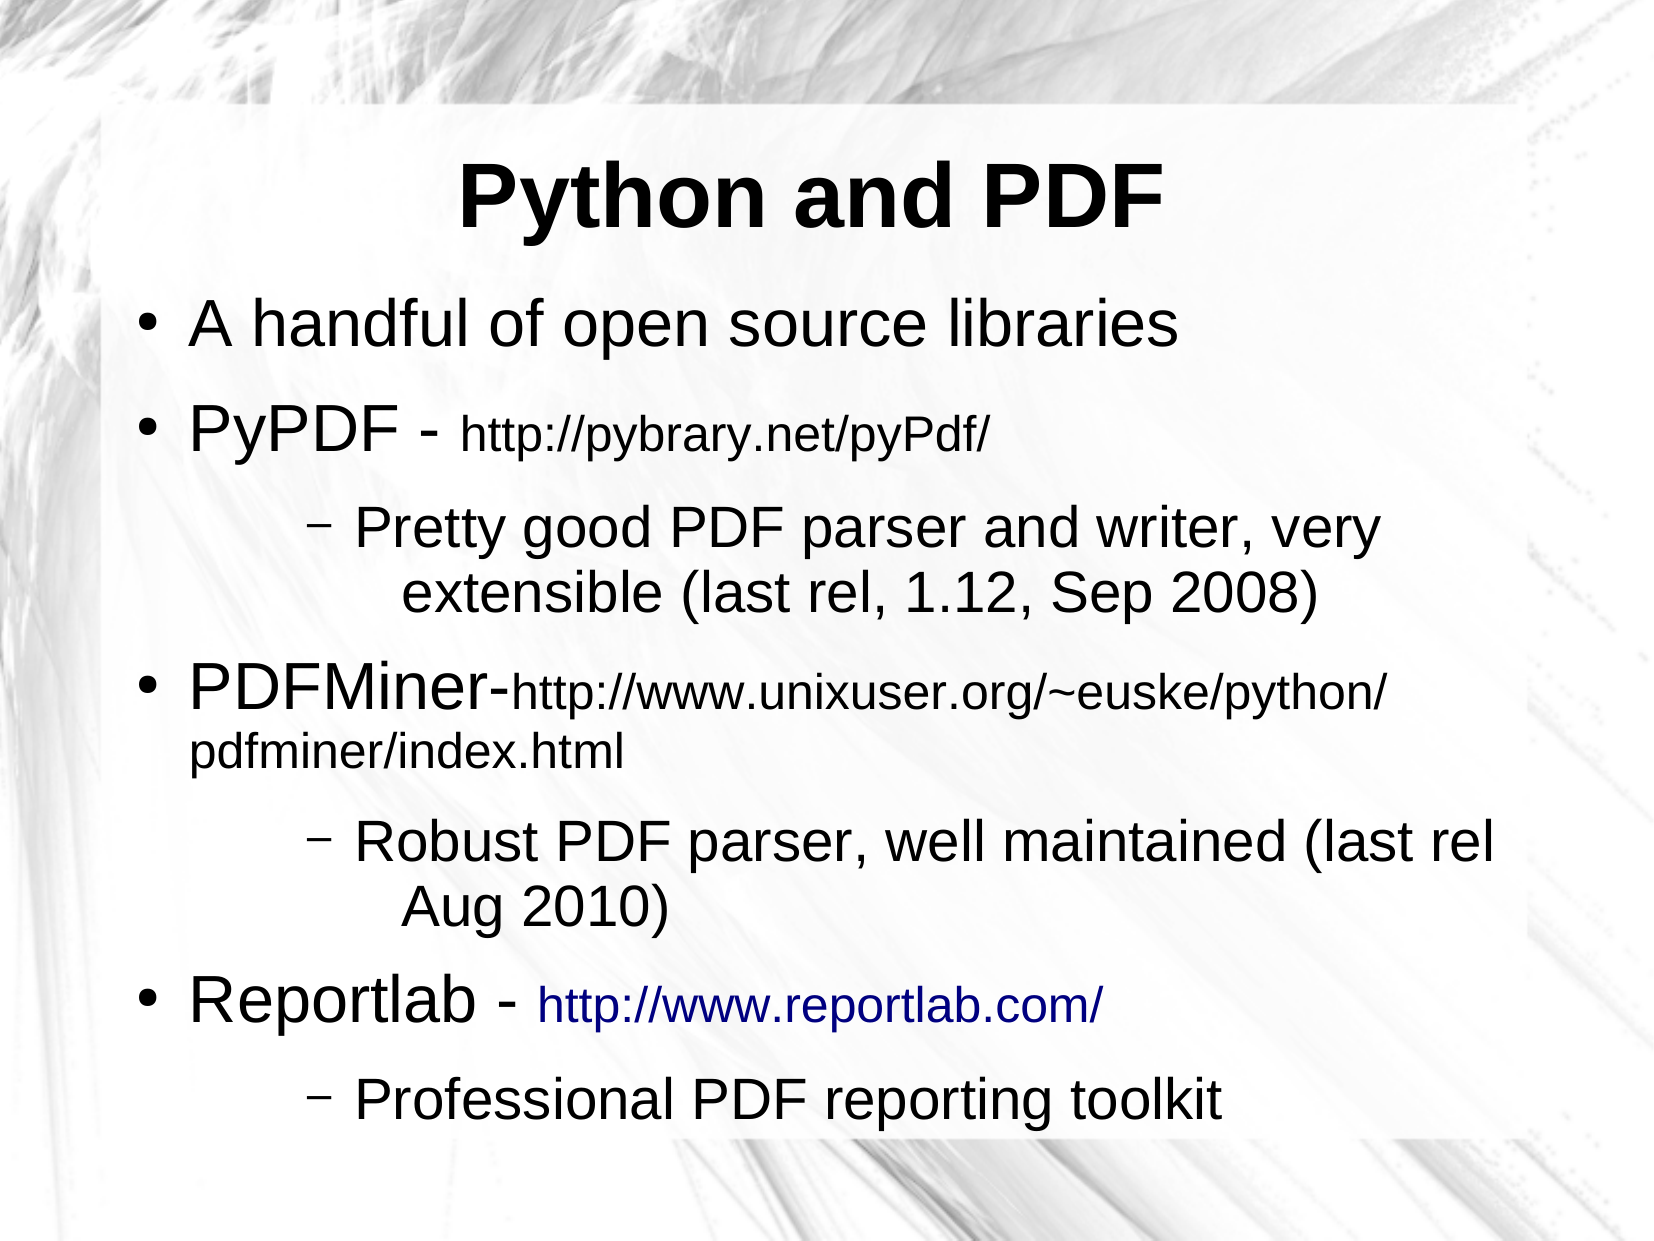

# Python and PDF
A handful of open source libraries
PyPDF - http://pybrary.net/pyPdf/
Pretty good PDF parser and writer, very extensible (last rel, 1.12, Sep 2008)
PDFMiner-http://www.unixuser.org/~euske/python/pdfminer/index.html
Robust PDF parser, well maintained (last rel Aug 2010)
Reportlab - http://www.reportlab.com/
Professional PDF reporting toolkit